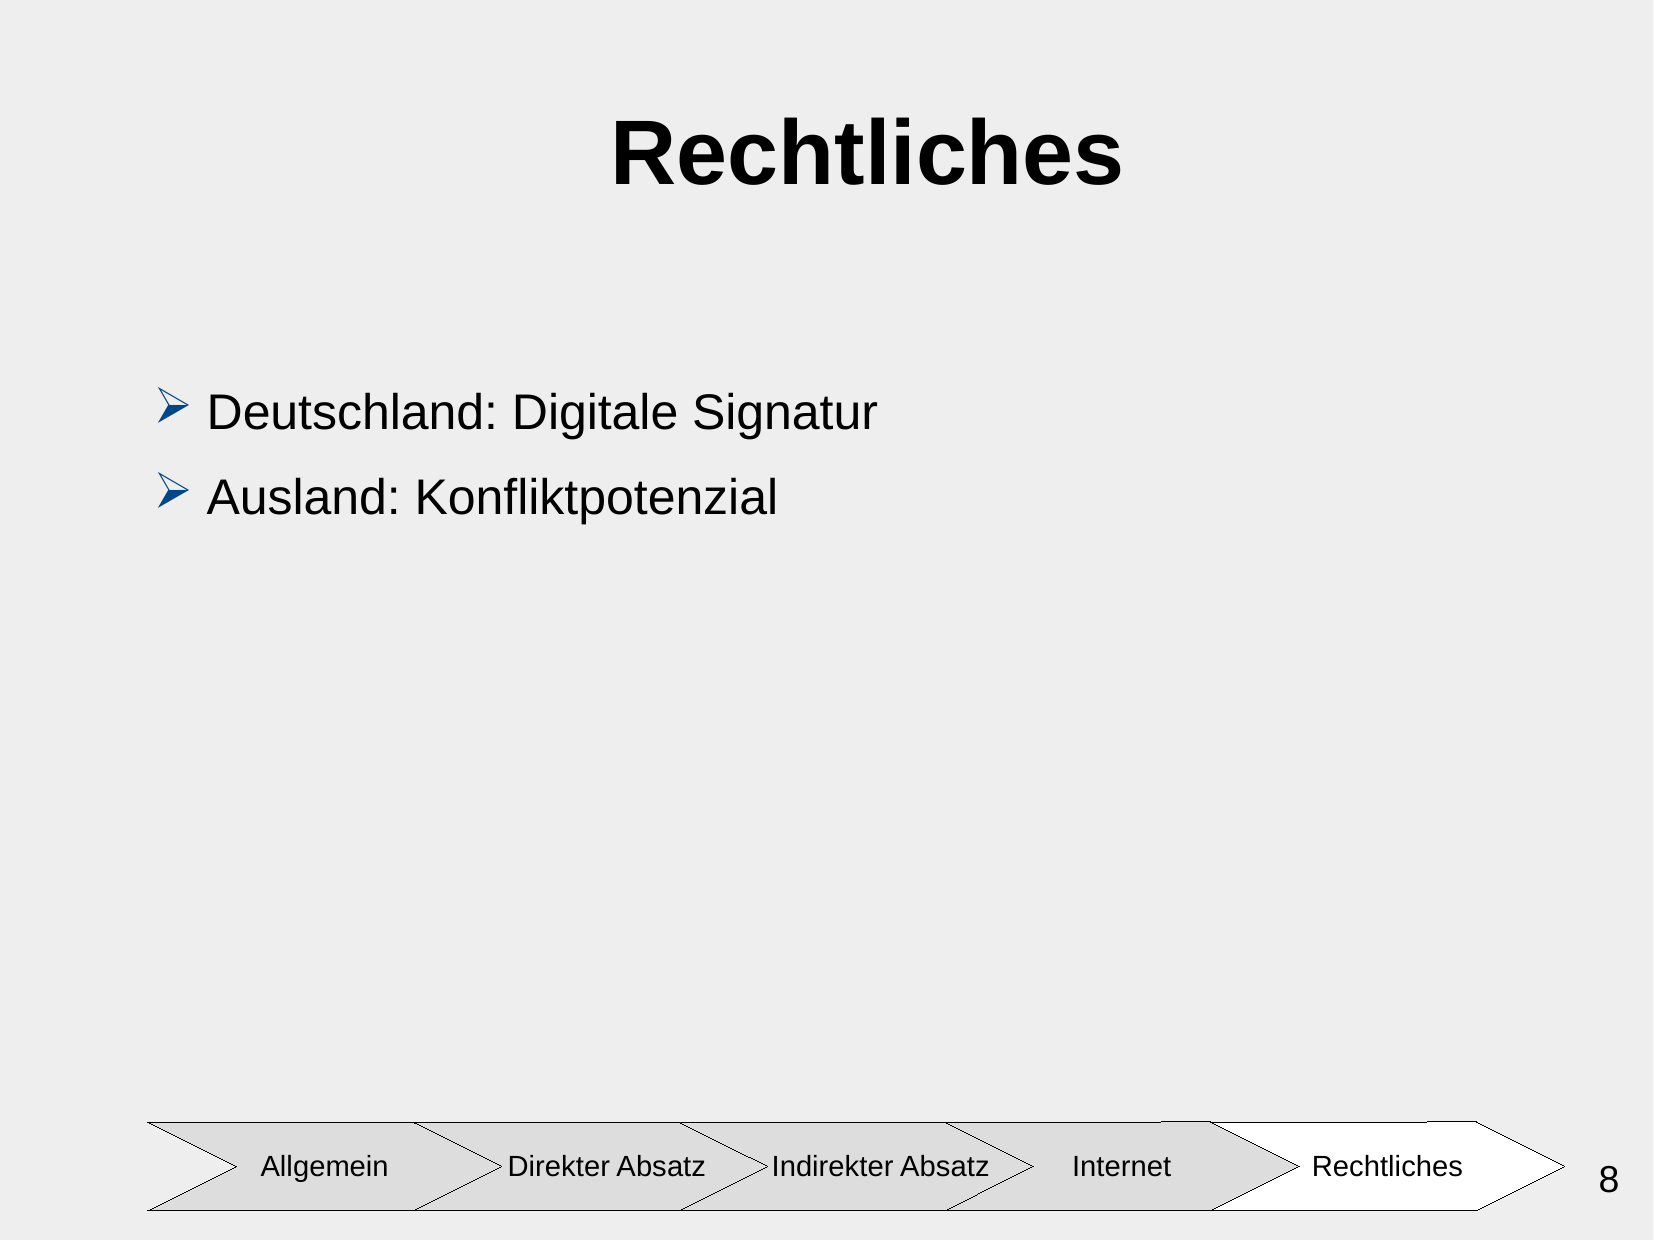

# Rechtliches
Deutschland: Digitale Signatur
Ausland: Konfliktpotenzial
Internet
Rechtliches
 Indirekter Absatz
 Direkter Absatz
Allgemein